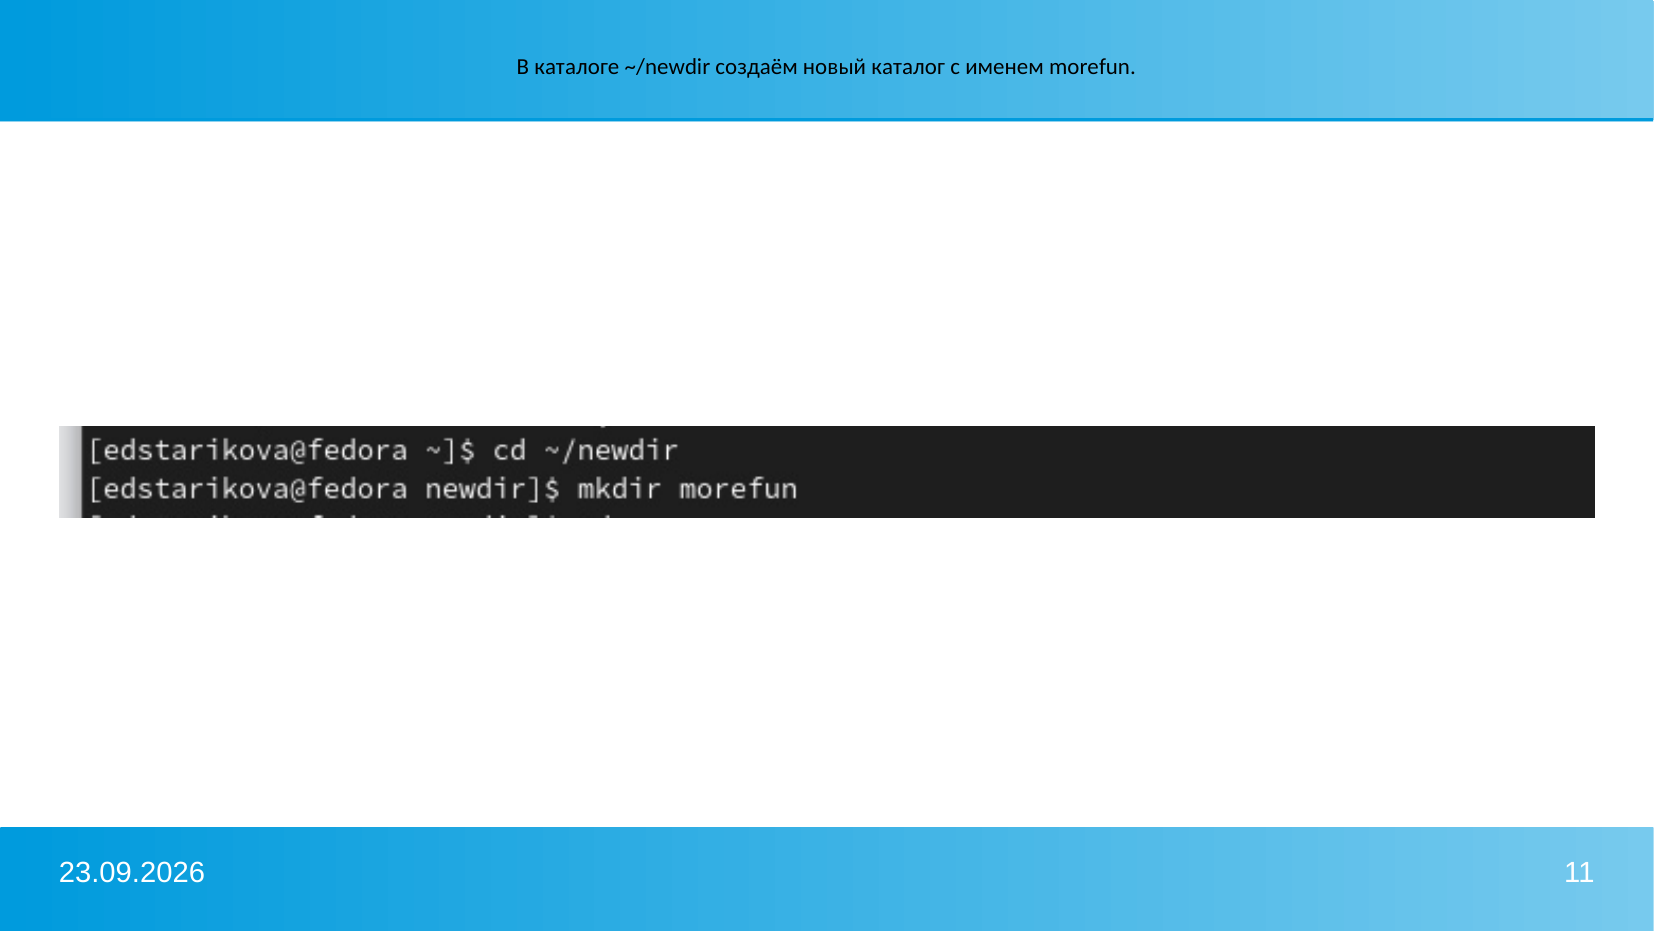

# В каталоге ~/newdir создаём новый каталог с именем morefun.
11